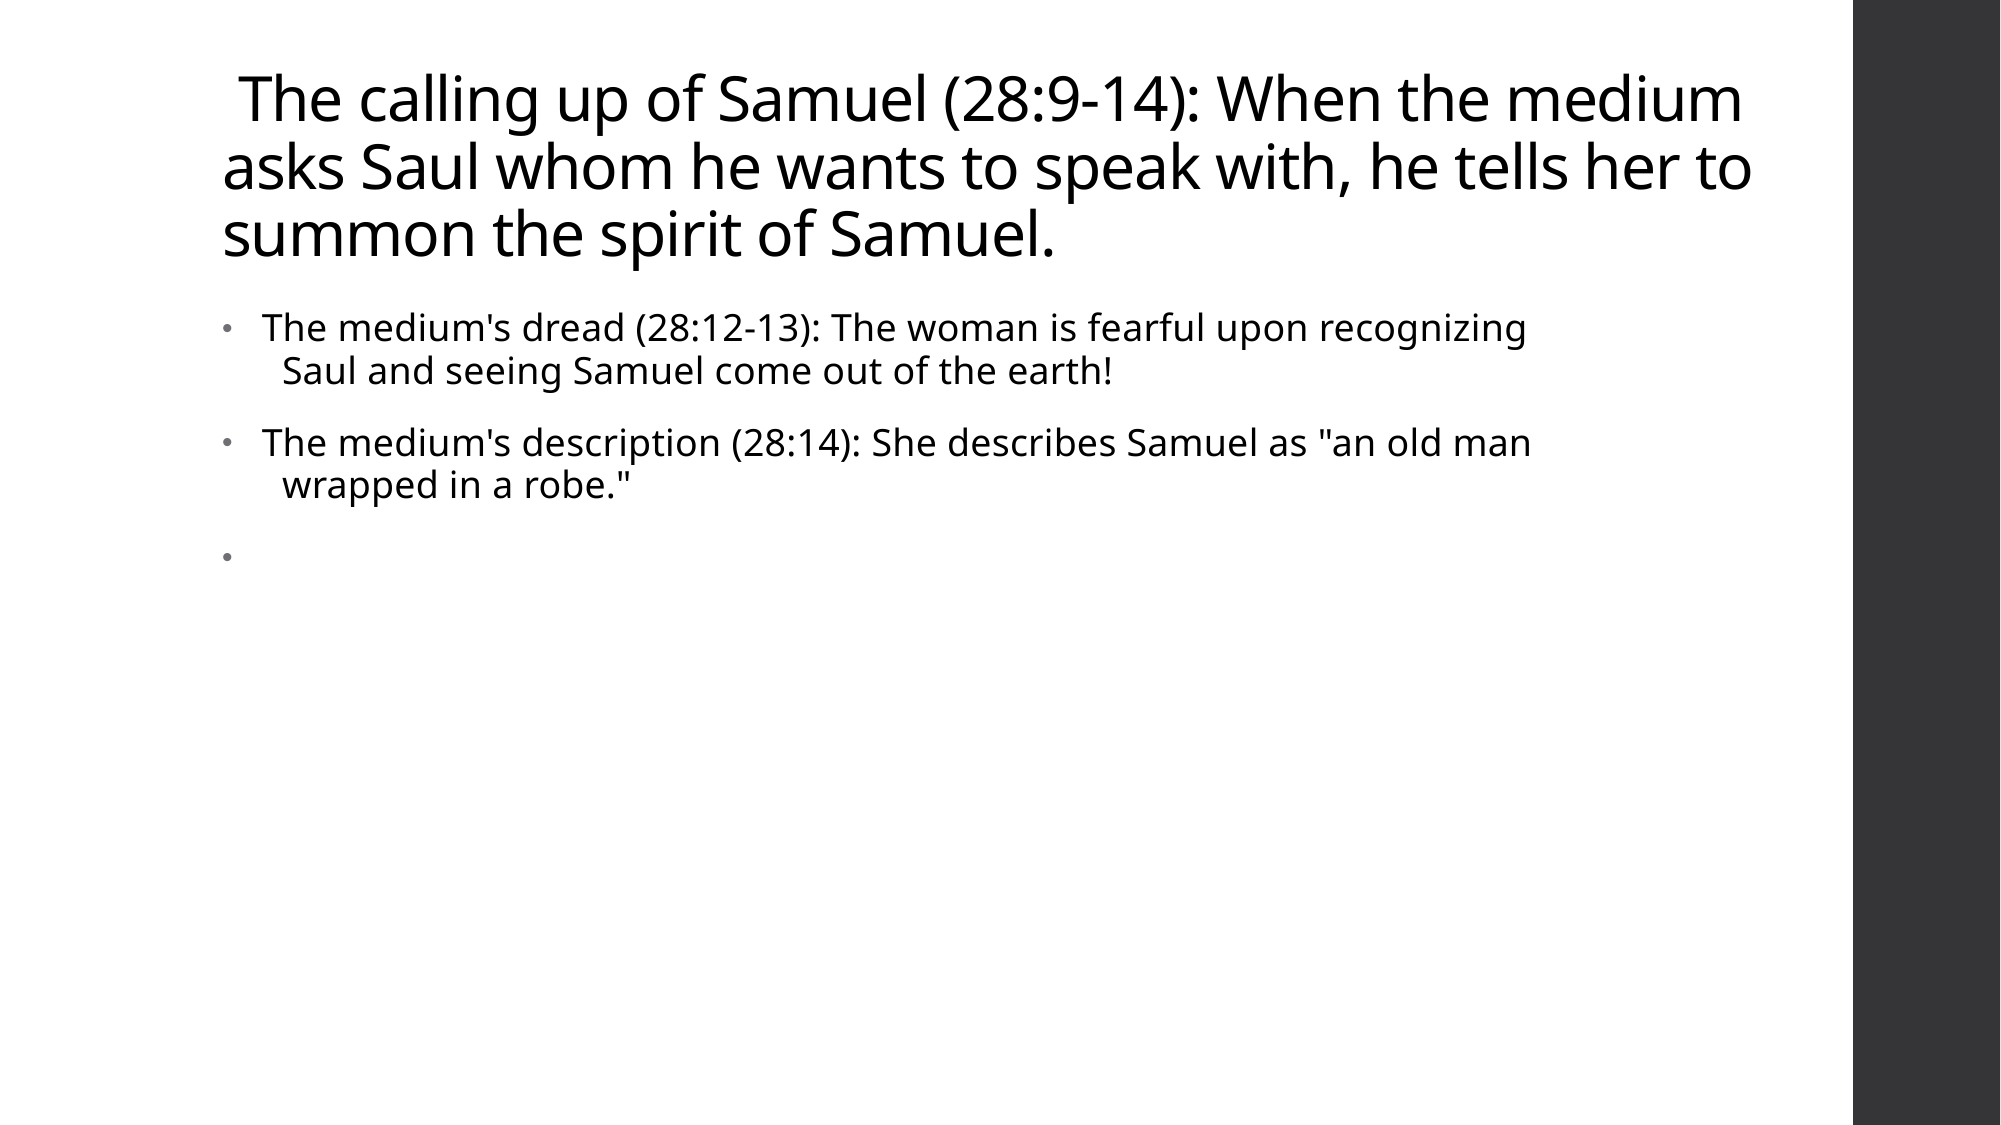

# The calling up of Samuel (28:9-14): When the medium asks Saul whom he wants to speak with, he tells her to summon the spirit of Samuel.
 The medium's dread (28:12-13): The woman is fearful upon recognizing Saul and seeing Samuel come out of the earth!
 The medium's description (28:14): She describes Samuel as "an old man wrapped in a robe."